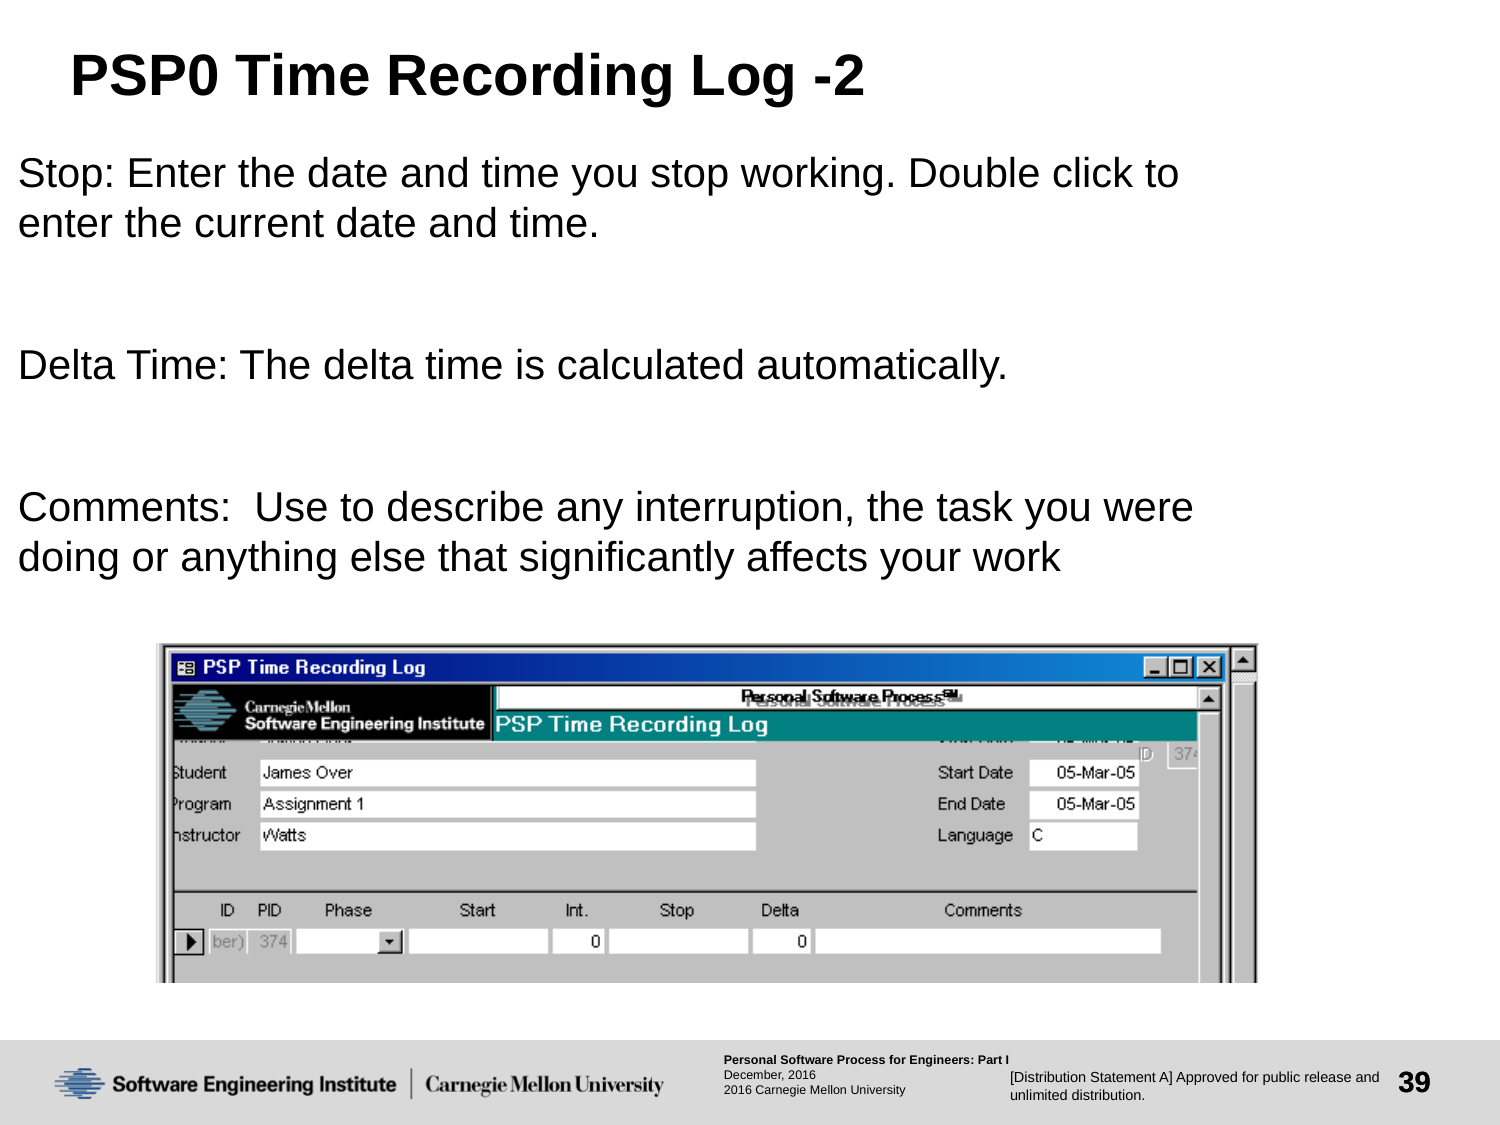

# PSP0 Time Recording Log -2
Stop: Enter the date and time you stop working. Double click to enter the current date and time.
Delta Time: The delta time is calculated automatically.
Comments: Use to describe any interruption, the task you were doing or anything else that significantly affects your work